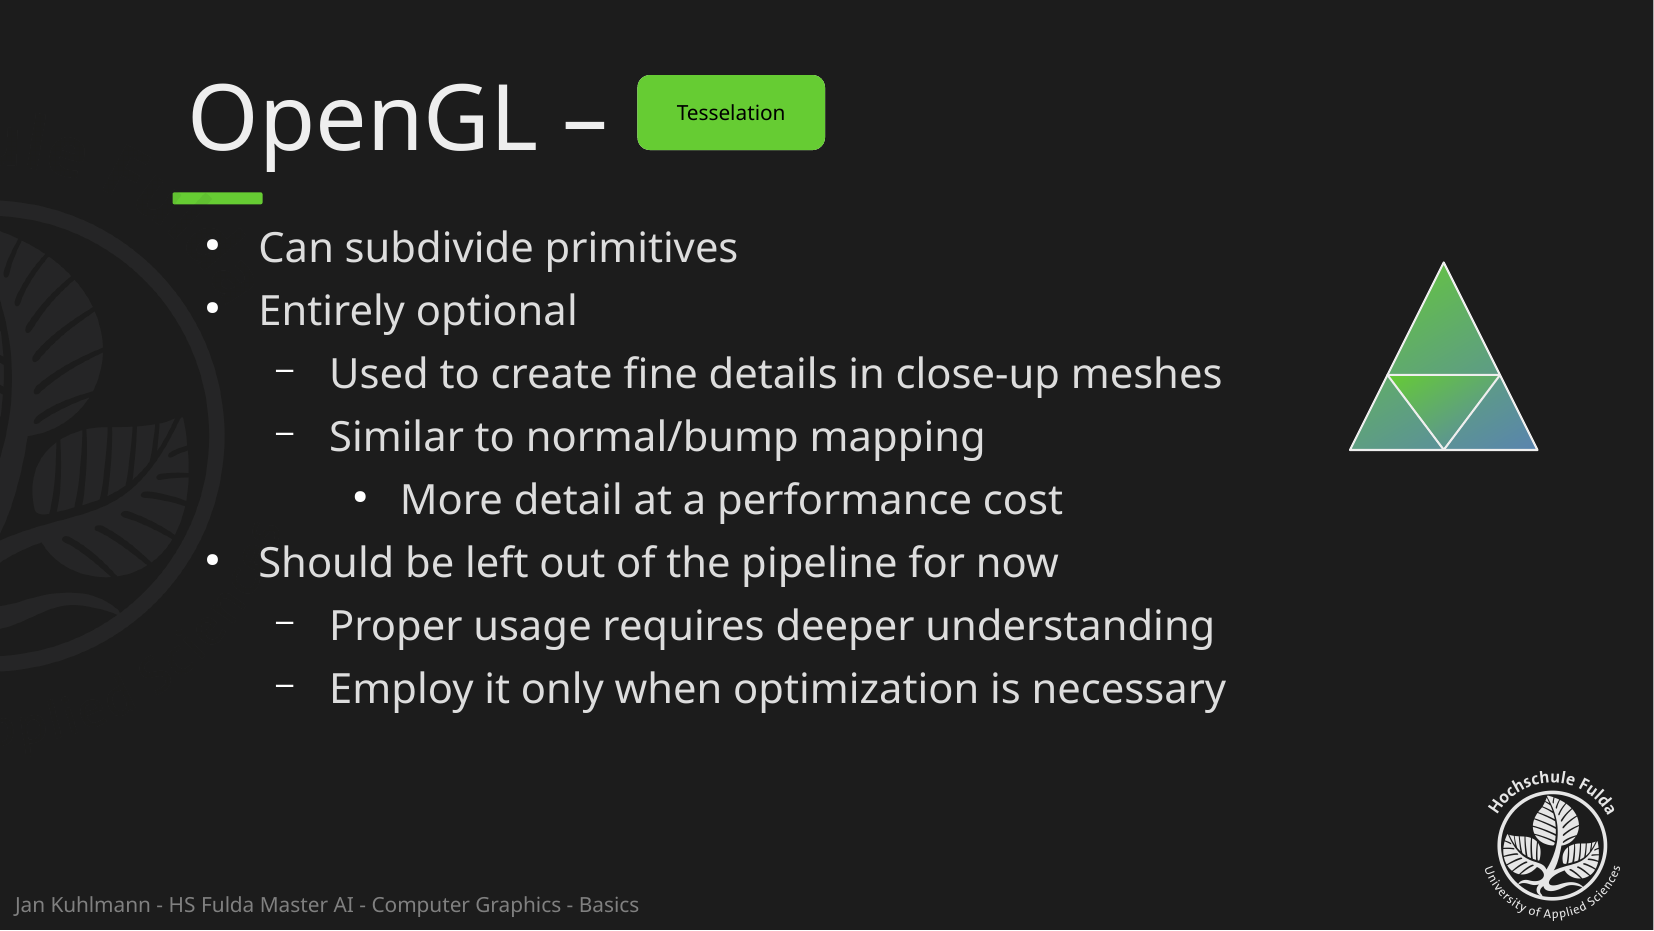

# OpenGL –
Vertex Specification
Tesselation
Can subdivide primitives
Entirely optional
Used to create fine details in close-up meshes
Similar to normal/bump mapping
More detail at a performance cost
Should be left out of the pipeline for now
Proper usage requires deeper understanding
Employ it only when optimization is necessary
Jan Kuhlmann - HS Fulda Master AI - Computer Graphics - Basics